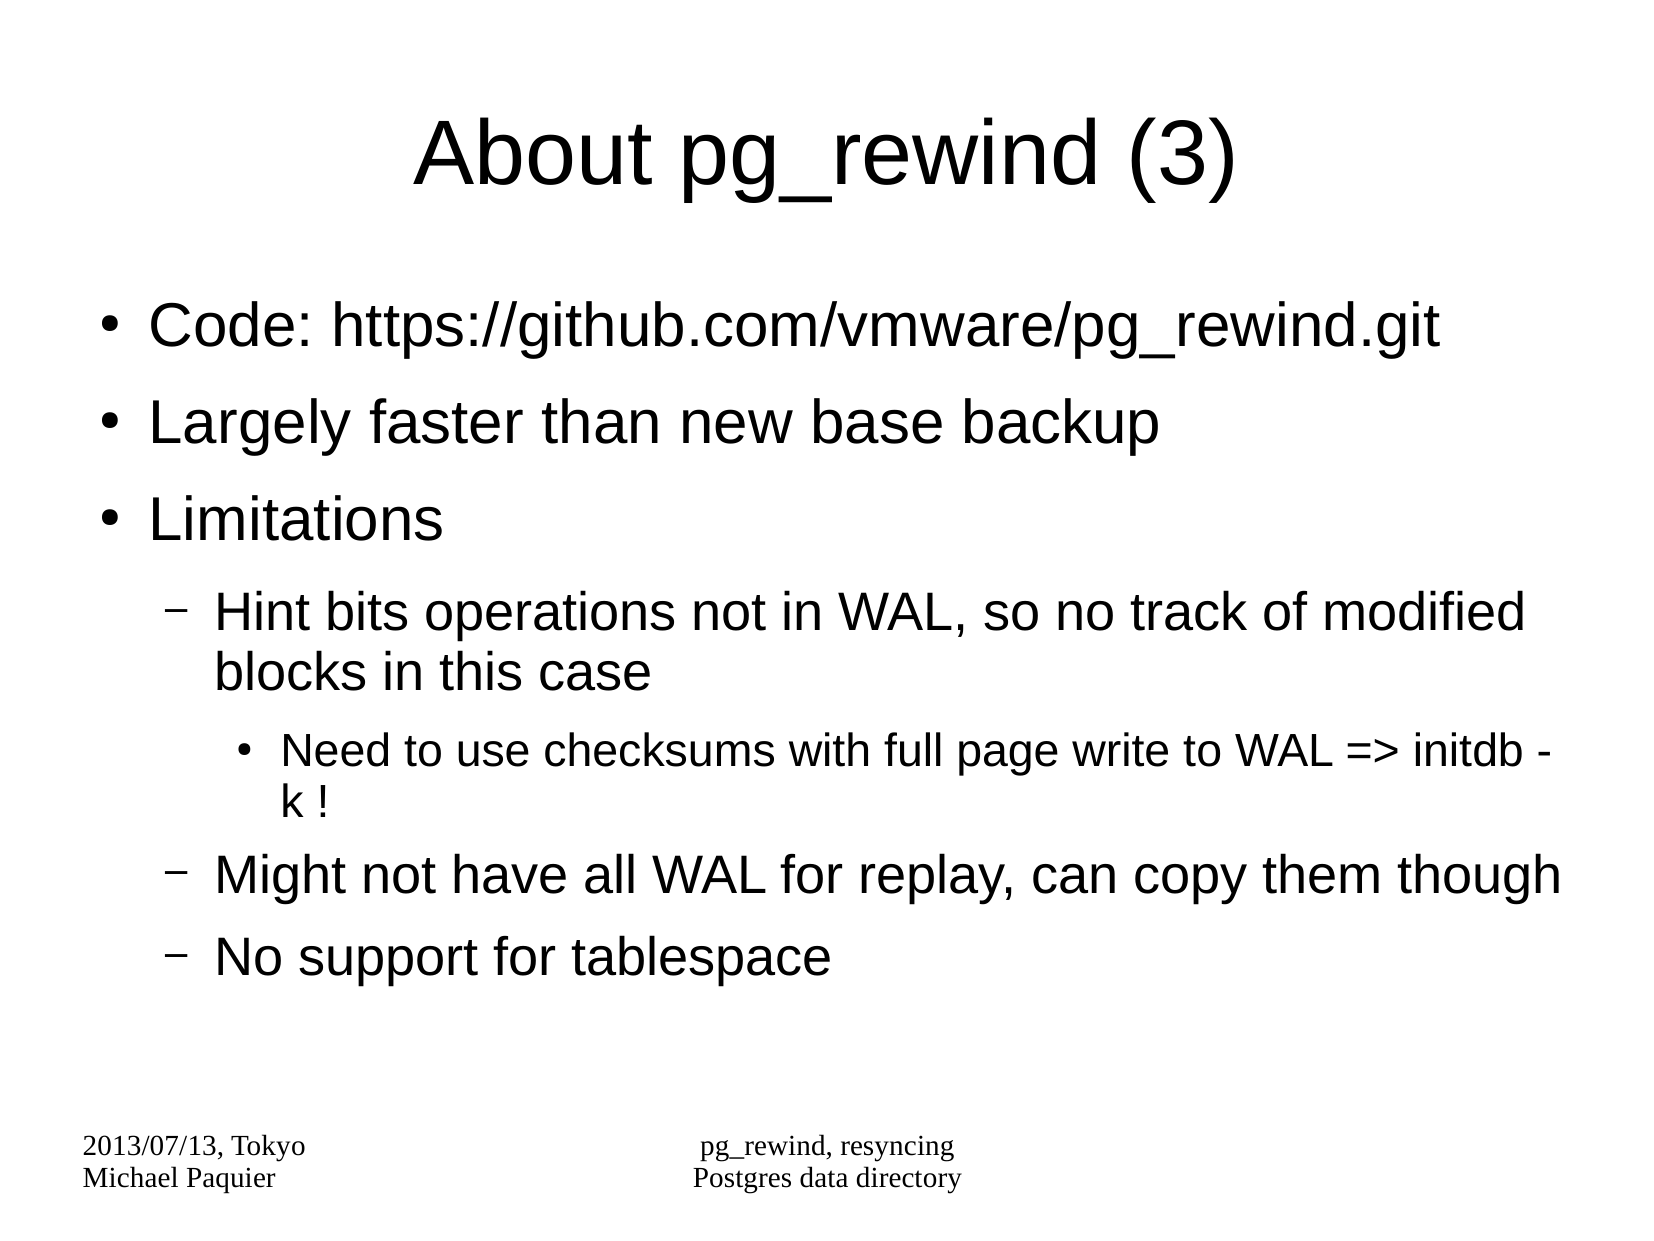

# About pg_rewind (3)
Code: https://github.com/vmware/pg_rewind.git
Largely faster than new base backup
Limitations
Hint bits operations not in WAL, so no track of modified blocks in this case
Need to use checksums with full page write to WAL => initdb -k !
Might not have all WAL for replay, can copy them though
No support for tablespace